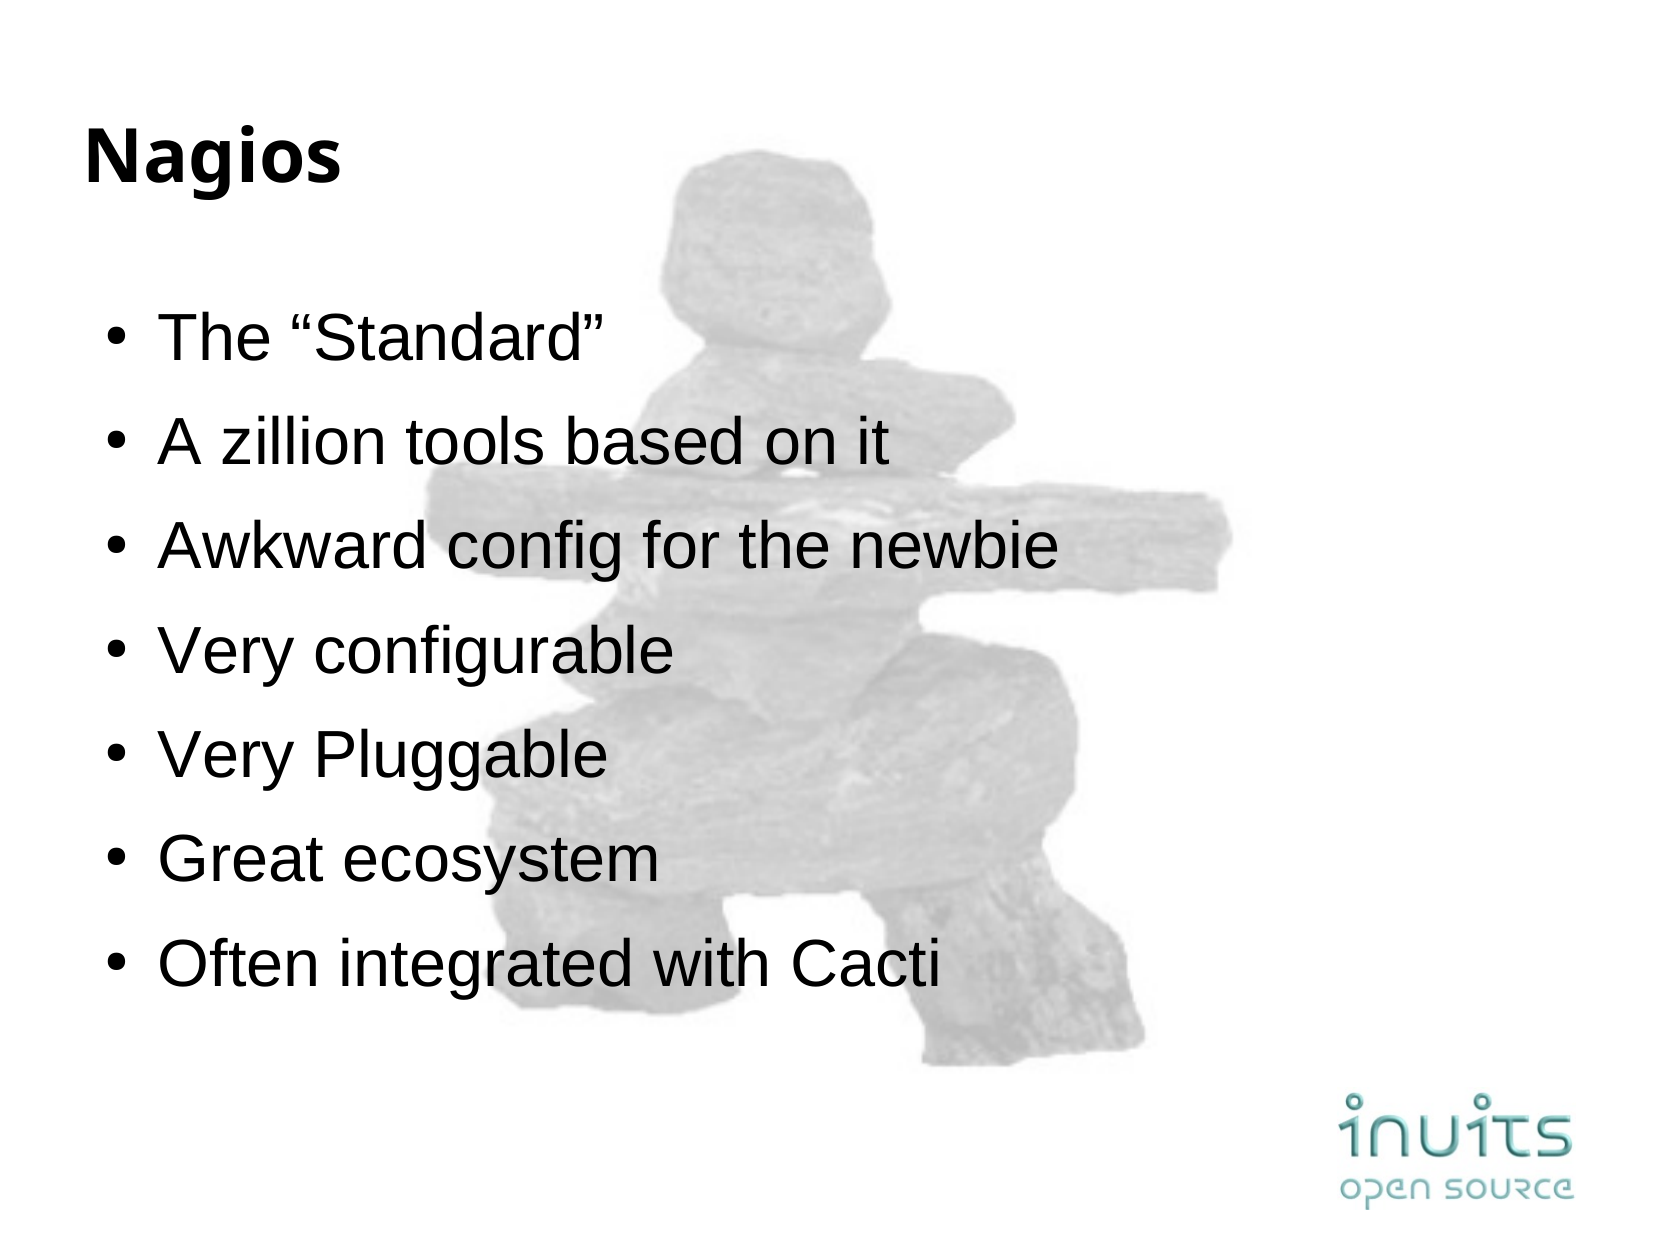

# Nagios
The “Standard”
A zillion tools based on it
Awkward config for the newbie
Very configurable
Very Pluggable
Great ecosystem
Often integrated with Cacti
21